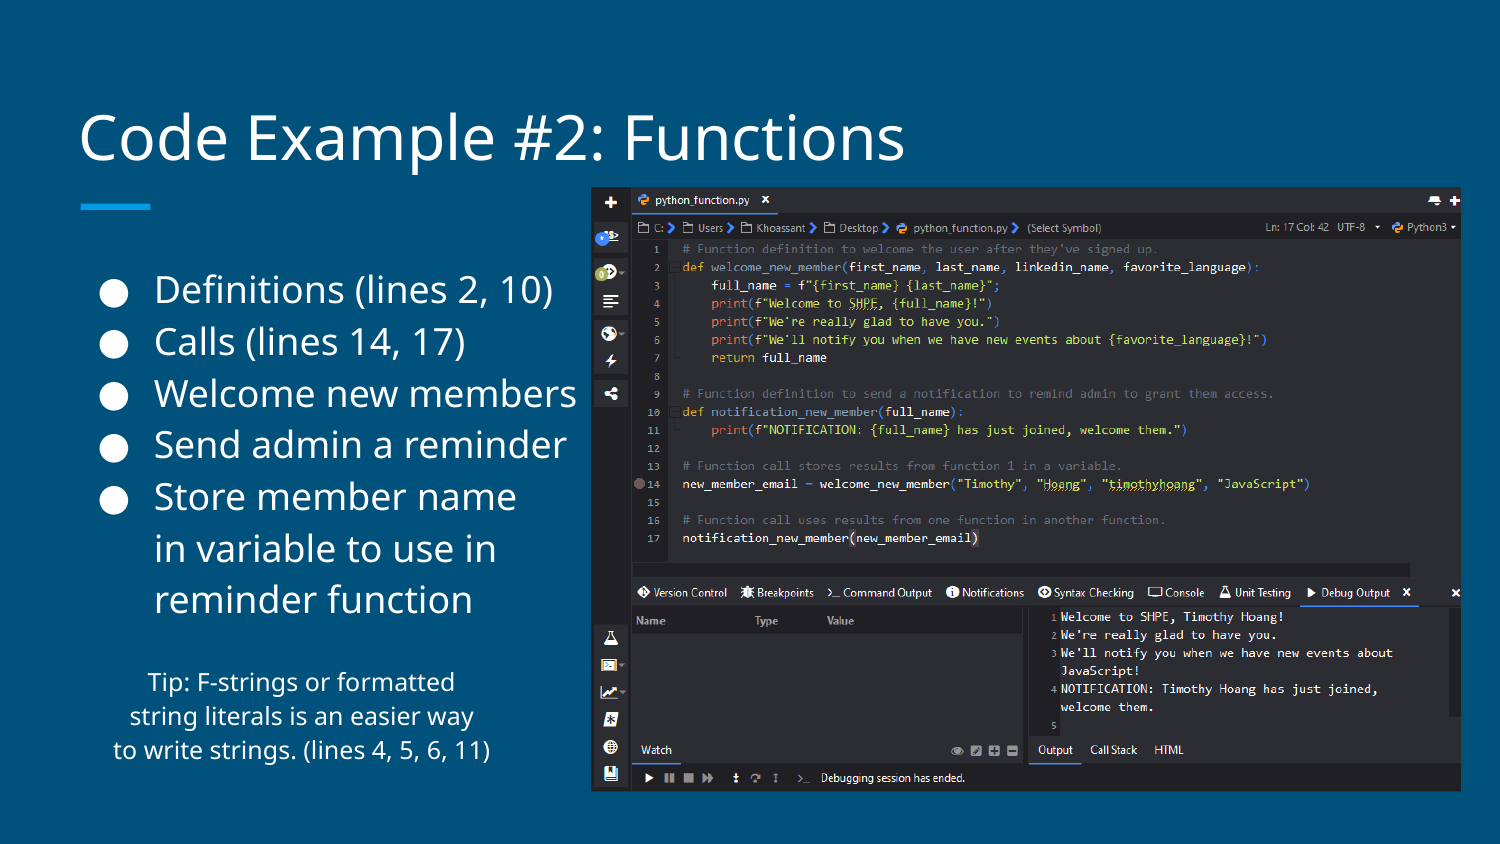

# Code Example #2: Functions
Definitions (lines 2, 10)
Calls (lines 14, 17)
Welcome new members
Send admin a reminder
Store member name
in variable to use in
reminder function
Tip: F-strings or formatted
string literals is an easier way
to write strings. (lines 4, 5, 6, 11)